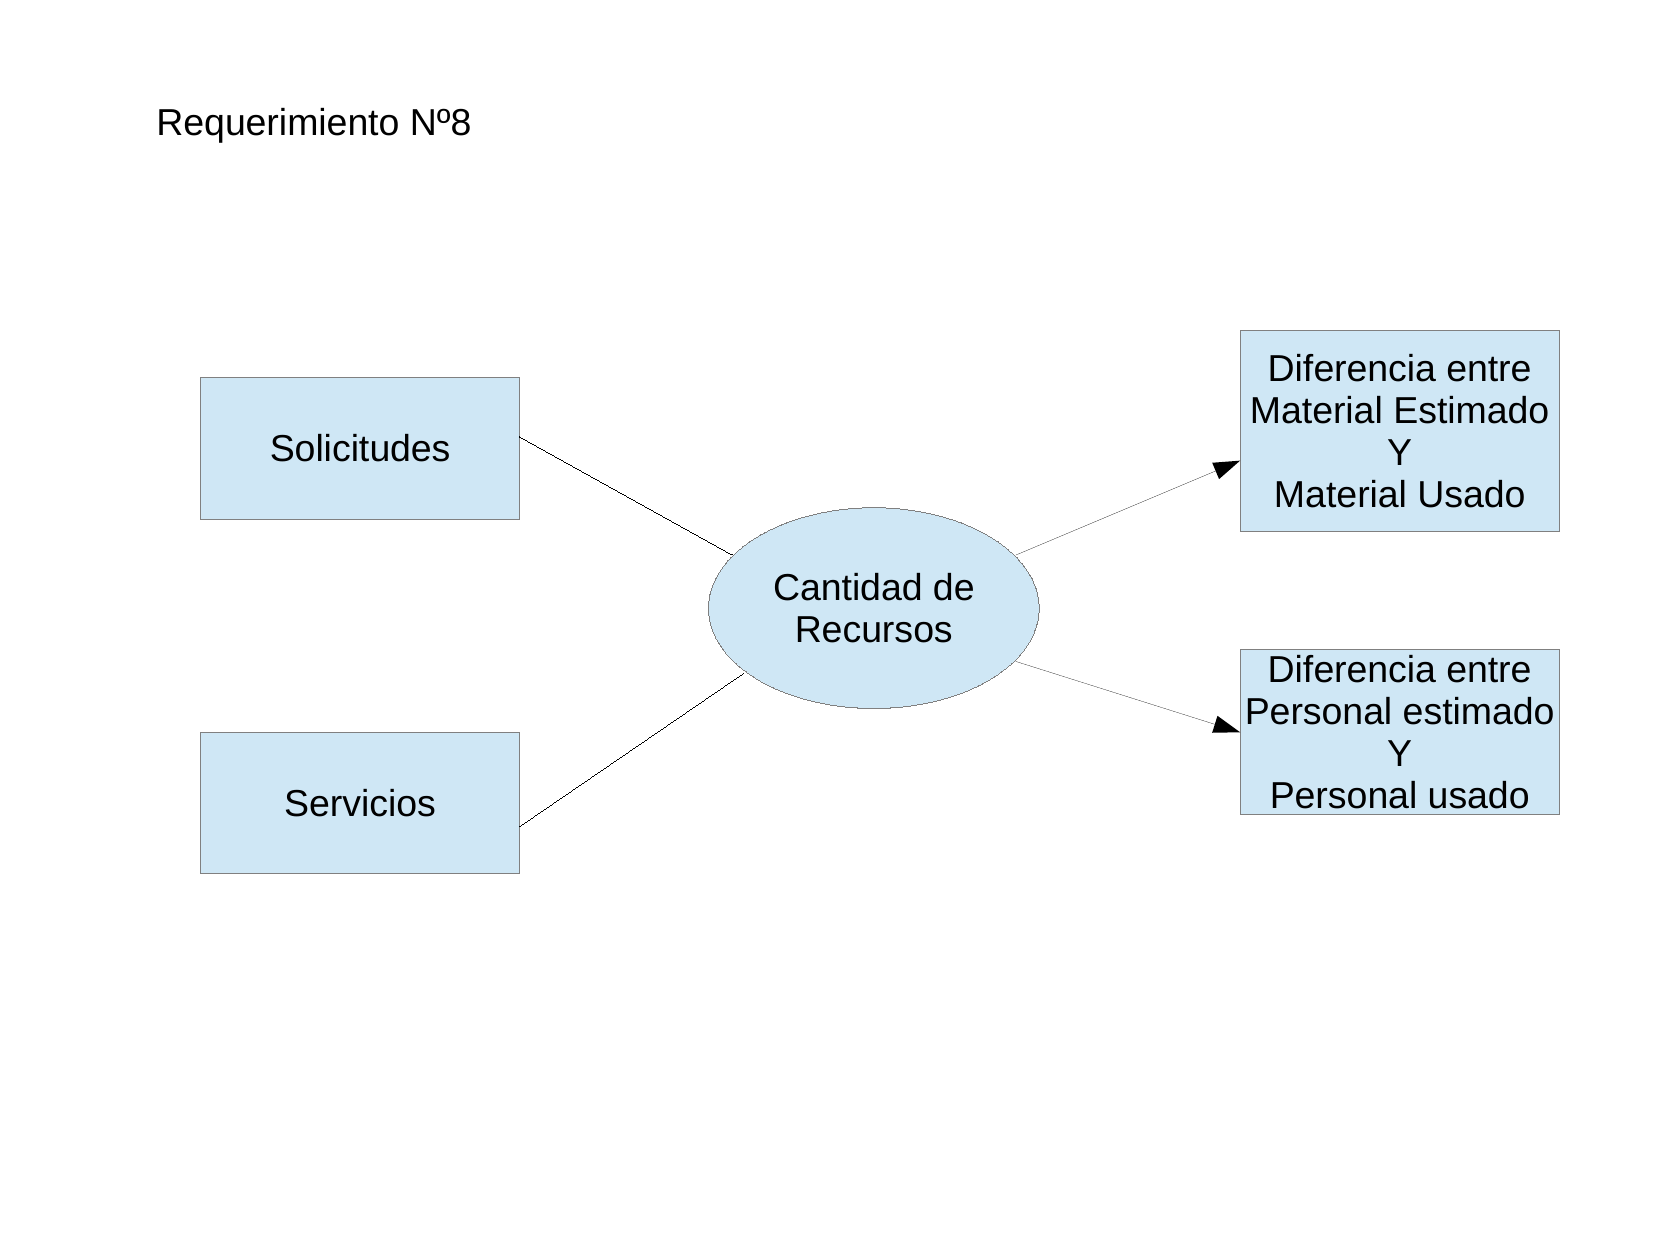

Requerimiento Nº8
Diferencia entre
Material Estimado
Y
Material Usado
Solicitudes
Cantidad de
Recursos
Diferencia entre
Personal estimado
Y
Personal usado
Servicios